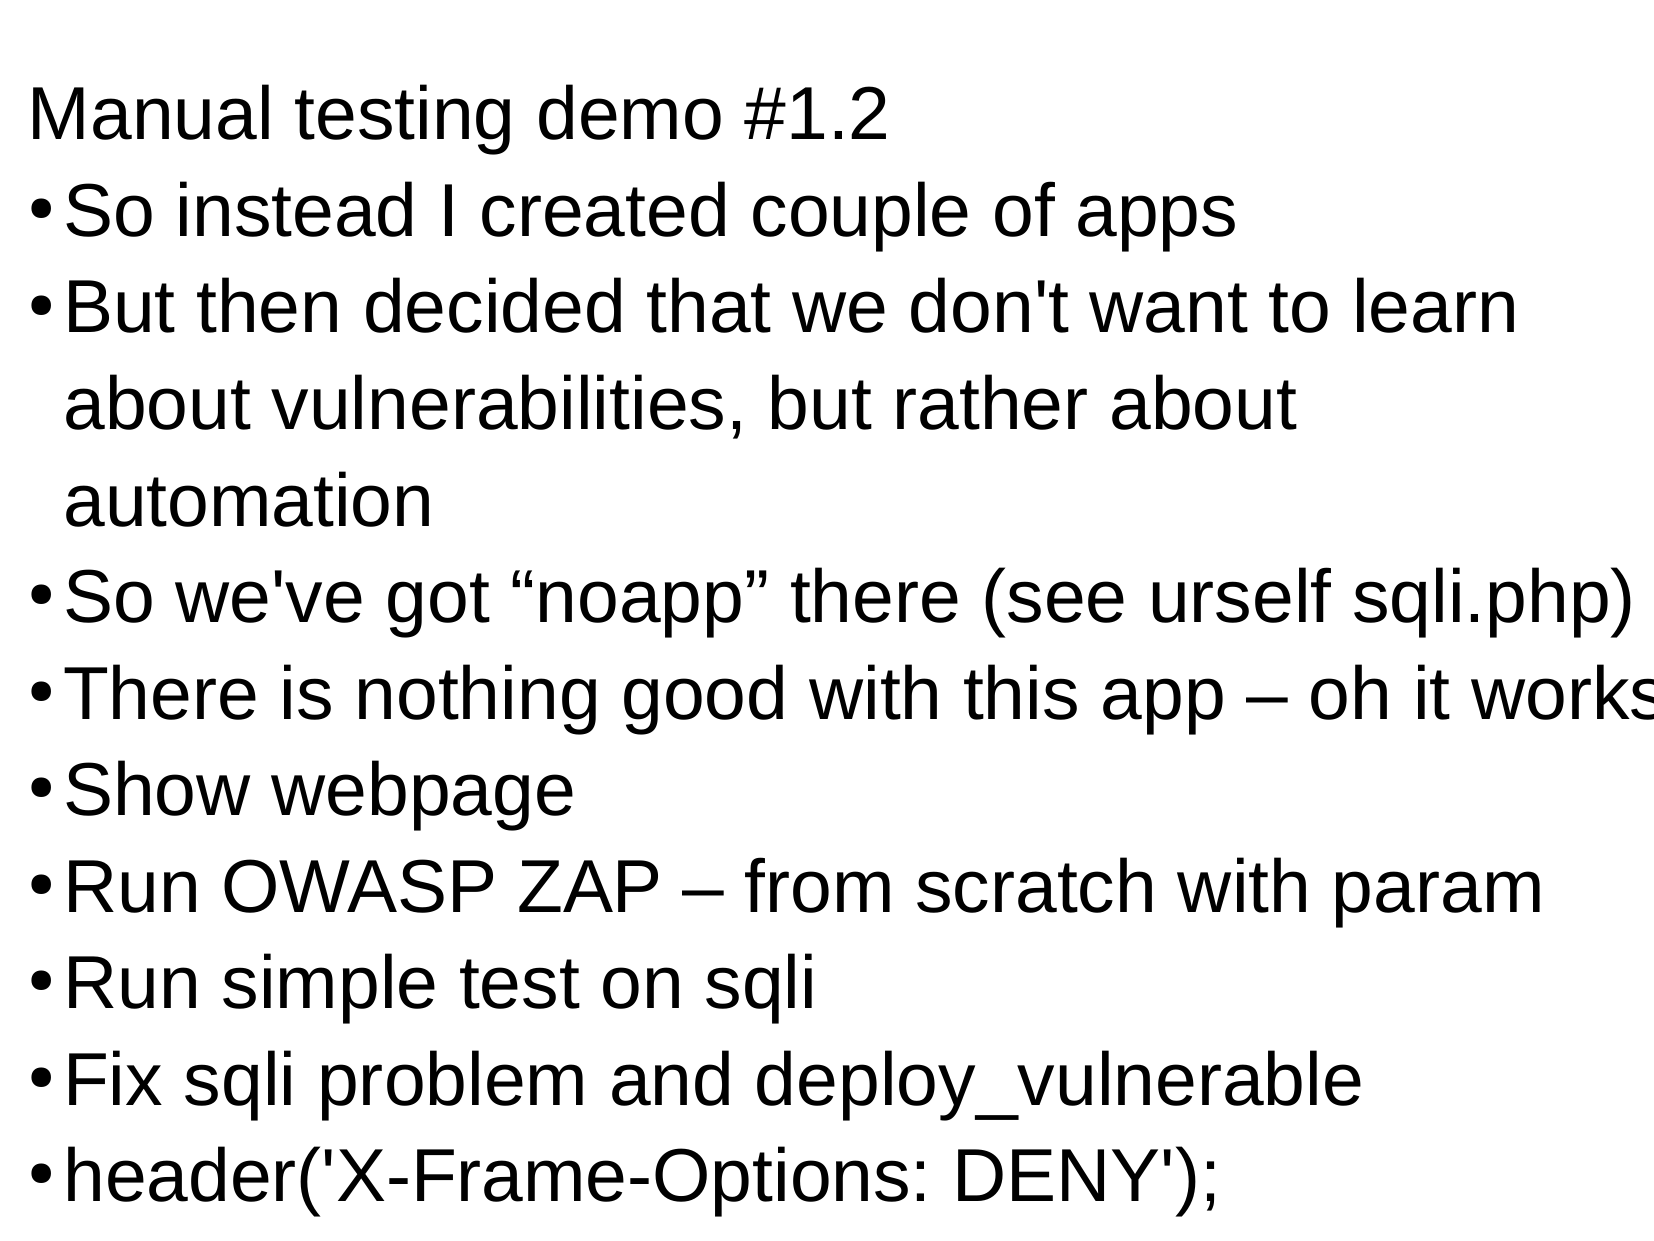

Manual testing demo #1.2
So instead I created couple of apps
But then decided that we don't want to learn
about vulnerabilities, but rather about
automation
So we've got “noapp” there (see urself sqli.php)
There is nothing good with this app – oh it works
Show webpage
Run OWASP ZAP – from scratch with param
Run simple test on sqli
Fix sqli problem and deploy_vulnerable
header('X-Frame-Options: DENY');